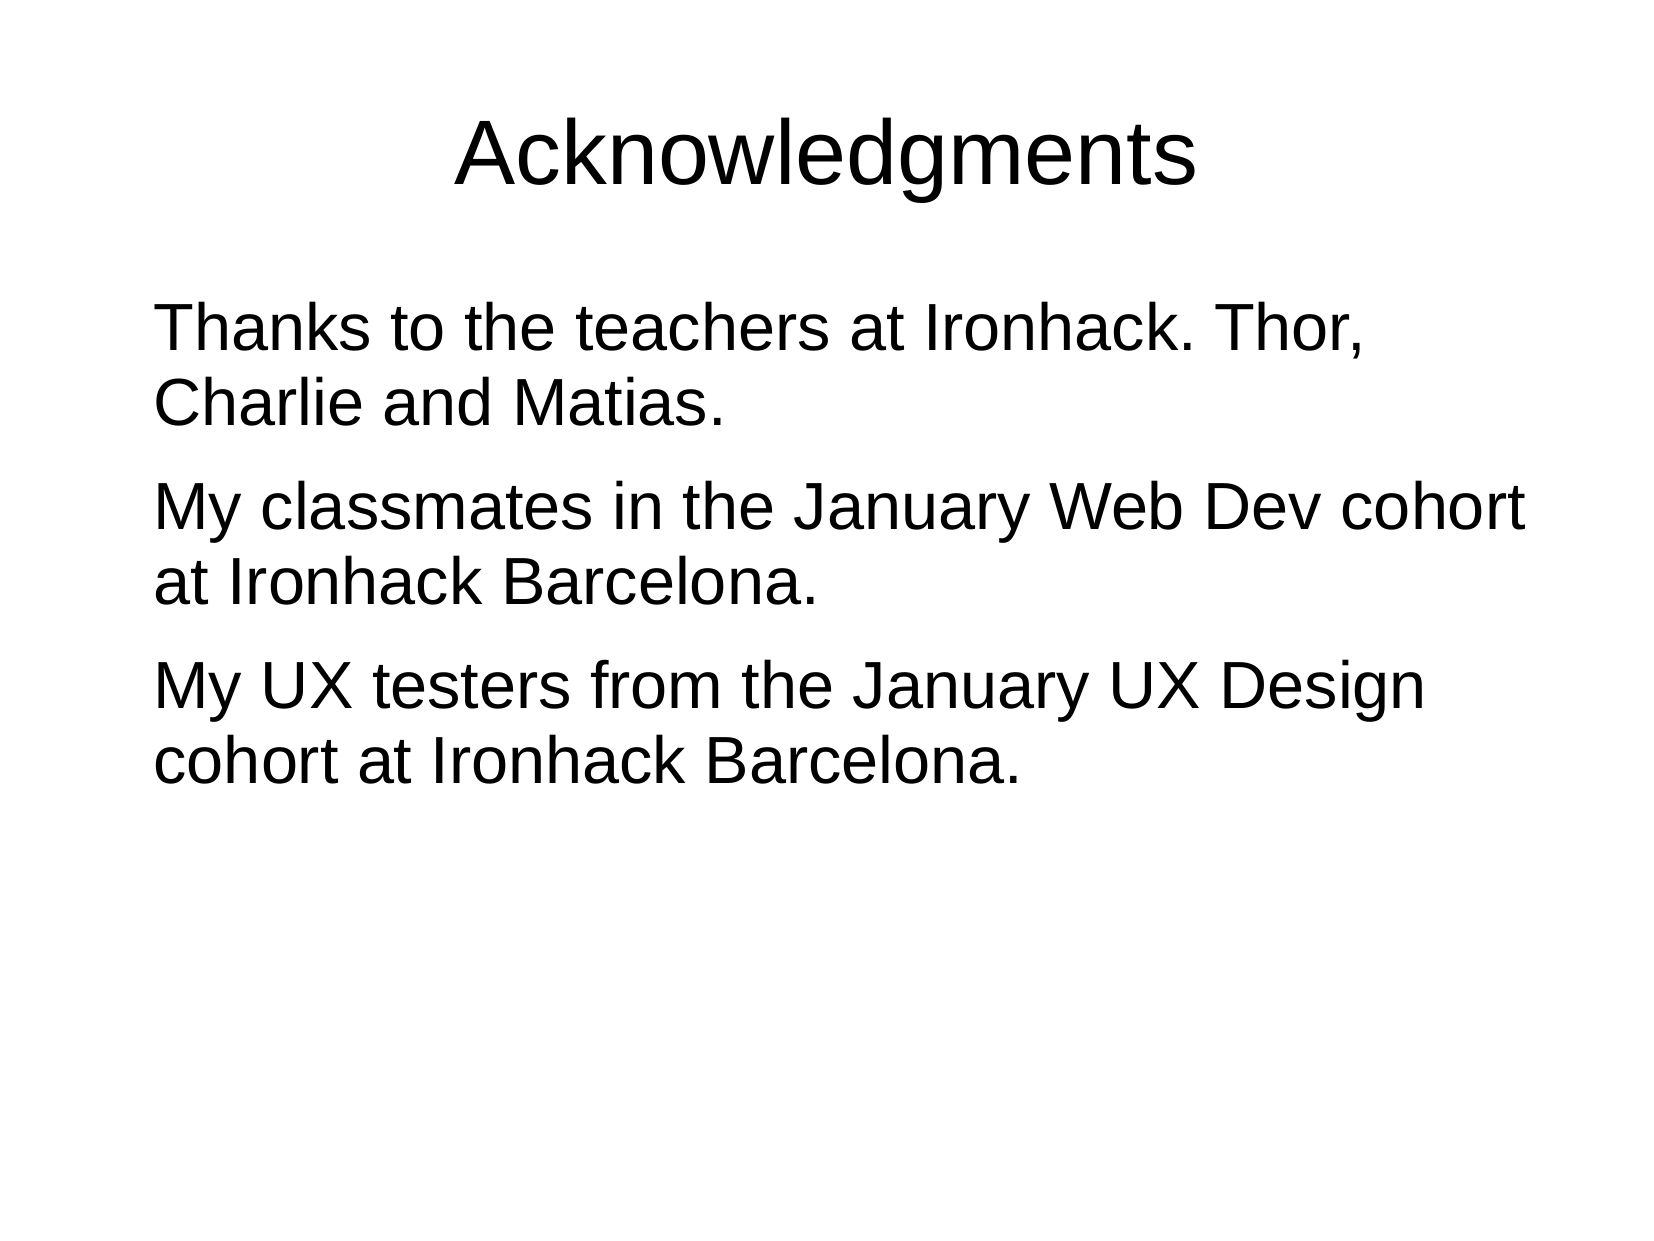

# Acknowledgments
Thanks to the teachers at Ironhack. Thor, Charlie and Matias.
My classmates in the January Web Dev cohort at Ironhack Barcelona.
My UX testers from the January UX Design cohort at Ironhack Barcelona.